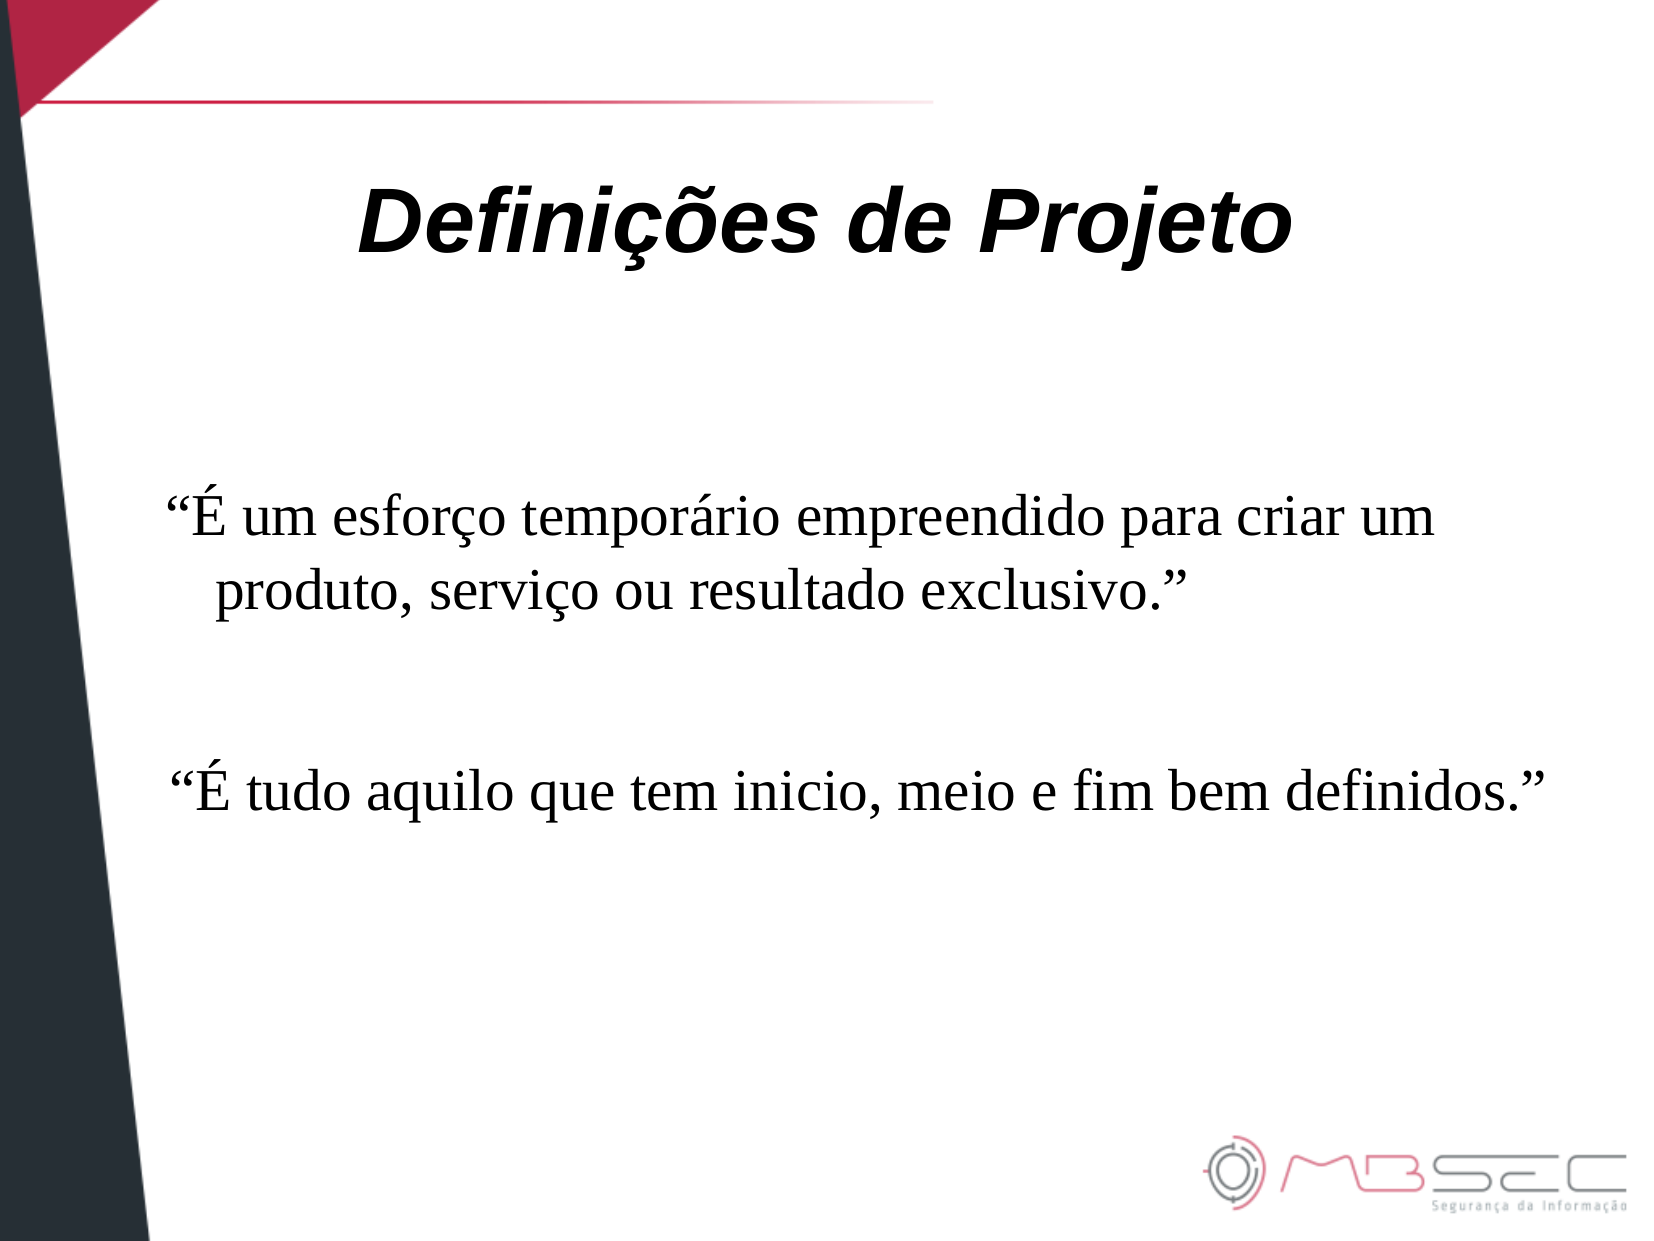

Definições de Projeto
# “É um esforço temporário empreendido para criar um produto, serviço ou resultado exclusivo.”
“É tudo aquilo que tem inicio, meio e fim bem definidos.”